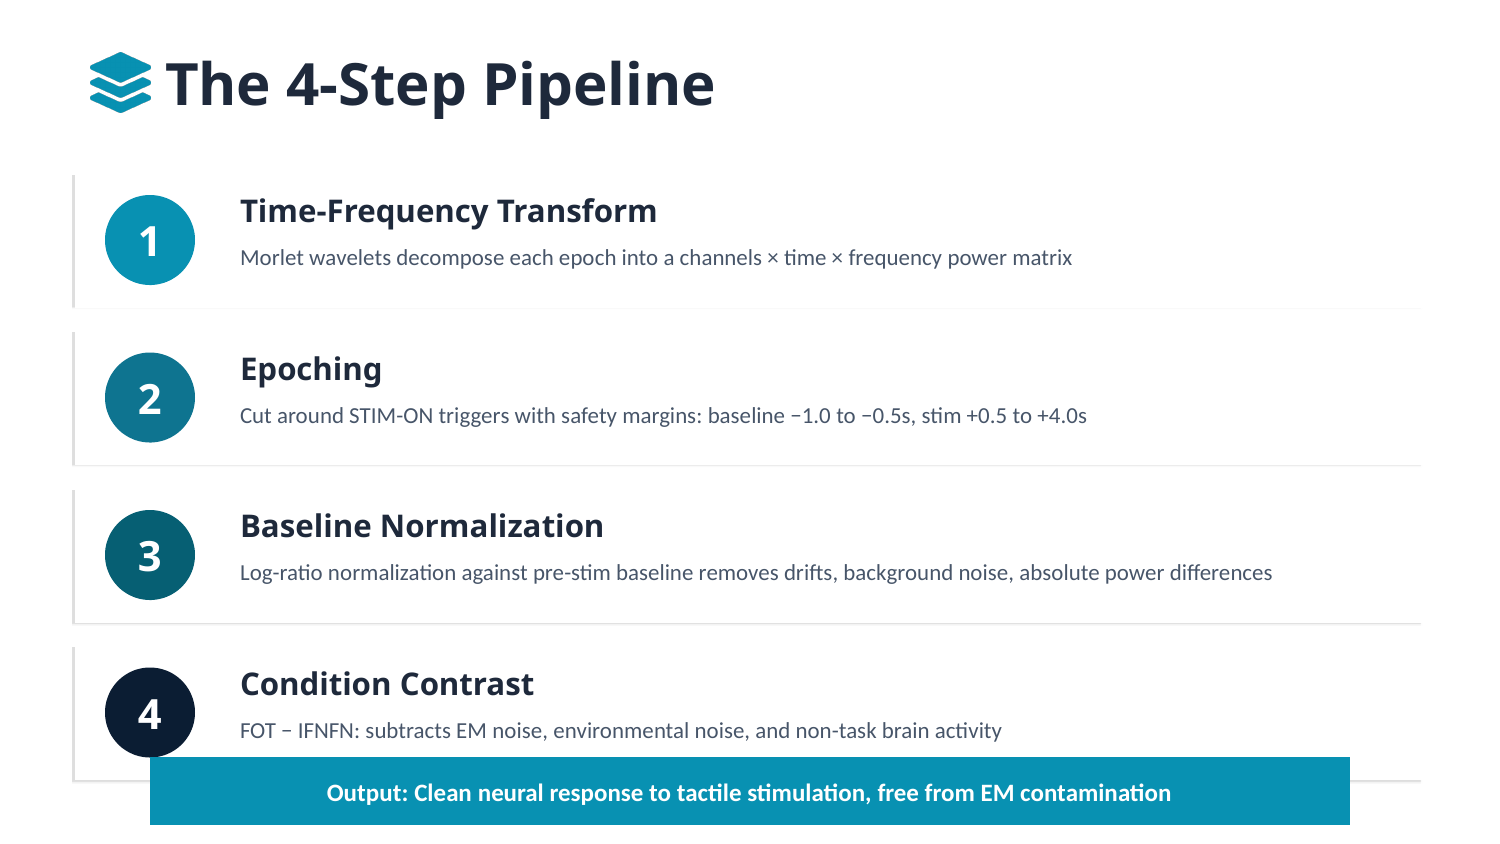

The 4-Step Pipeline
Time-Frequency Transform
1
Morlet wavelets decompose each epoch into a channels × time × frequency power matrix
Epoching
2
Cut around STIM-ON triggers with safety margins: baseline −1.0 to −0.5s, stim +0.5 to +4.0s
Baseline Normalization
3
Log-ratio normalization against pre-stim baseline removes drifts, background noise, absolute power differences
Condition Contrast
4
FOT − IFNFN: subtracts EM noise, environmental noise, and non-task brain activity
Output: Clean neural response to tactile stimulation, free from EM contamination